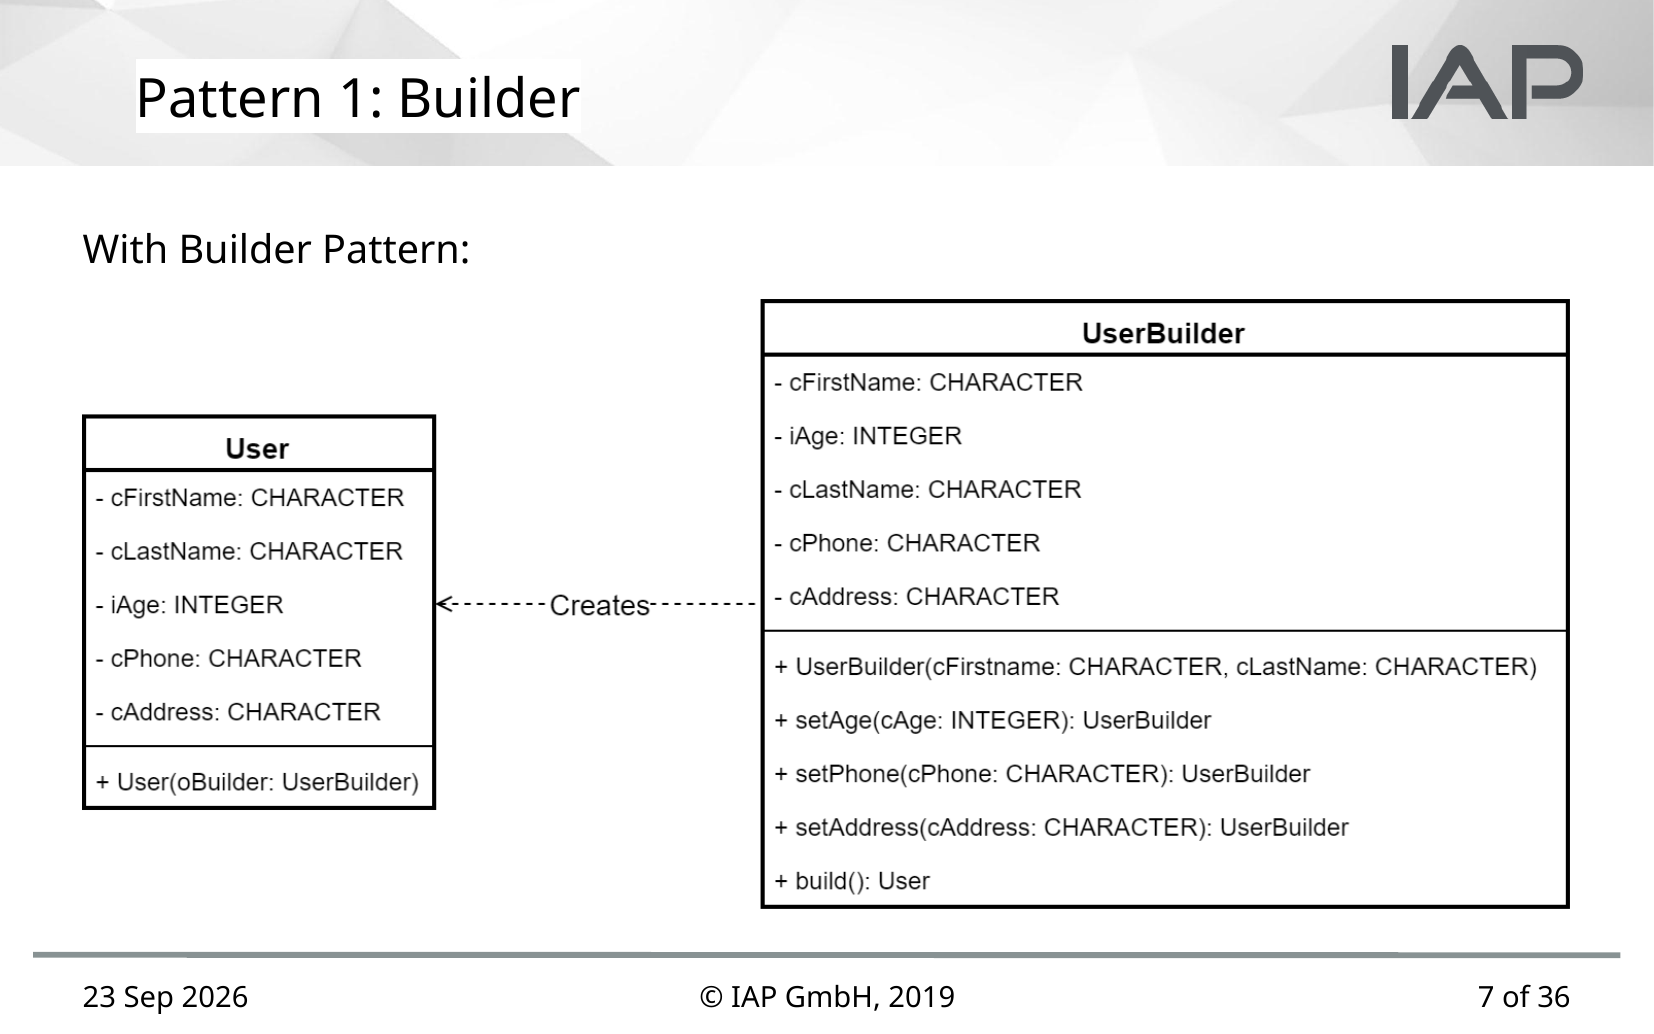

# Pattern 1: Builder
With Builder Pattern:
© IAP GmbH, 2019
7